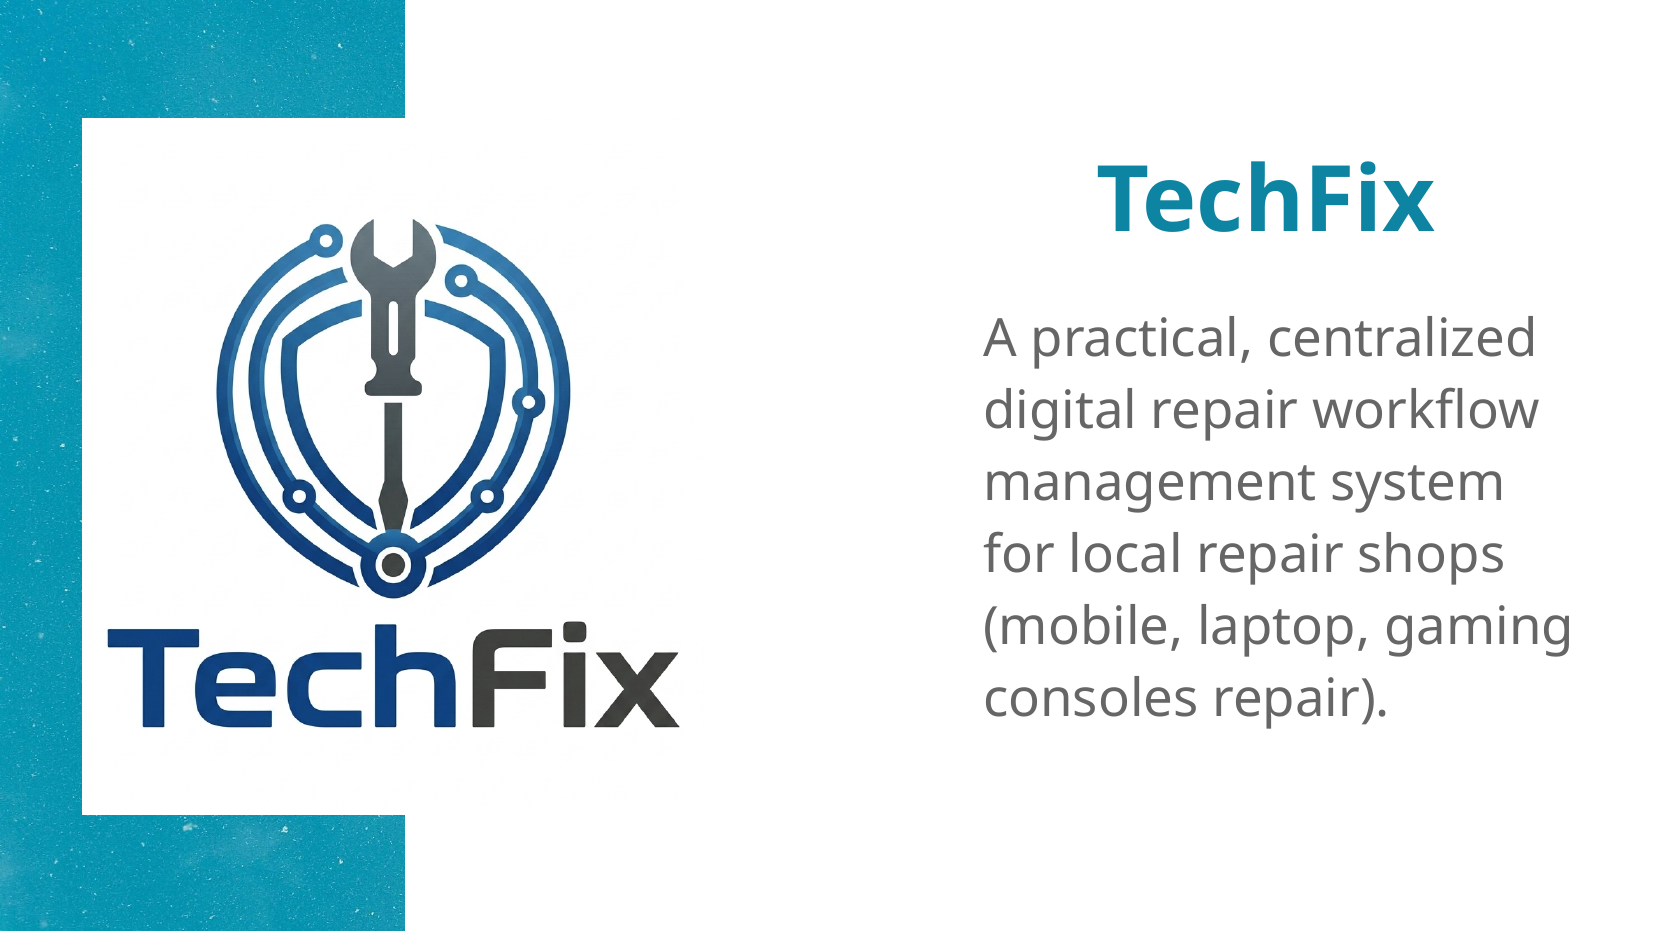

# TechFix
A practical, centralized digital repair workflow management system for local repair shops (mobile, laptop, gaming consoles repair).